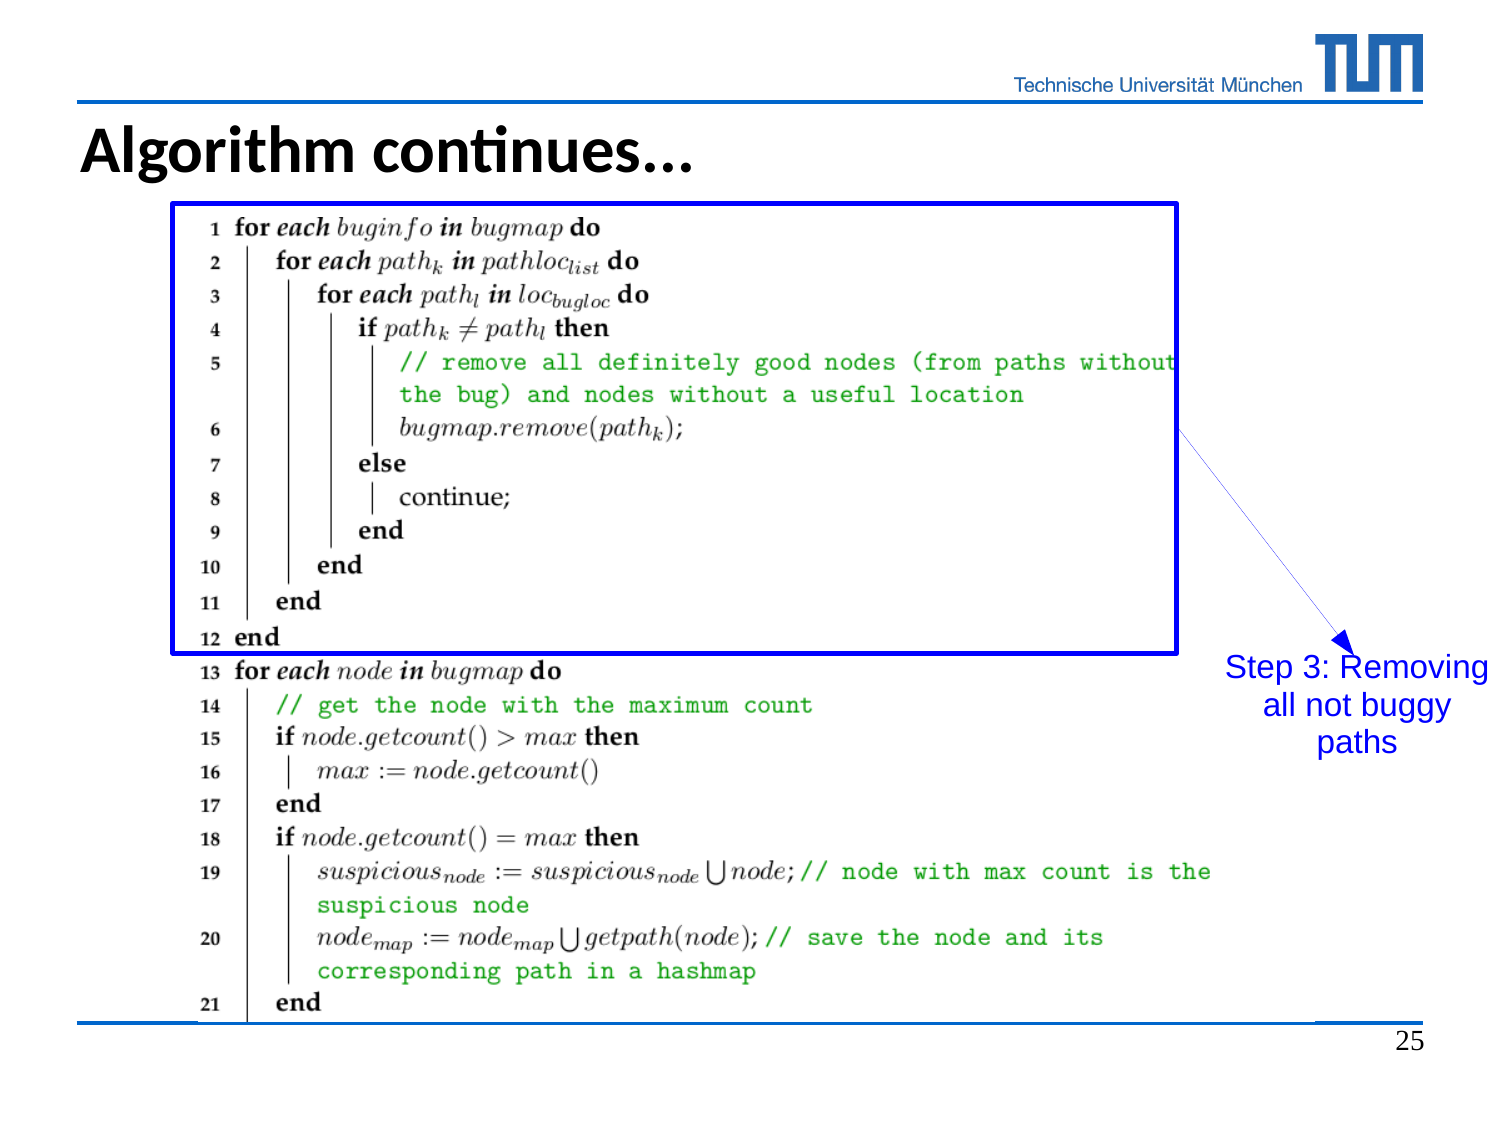

# Algorithm continues...
Step 3: Removing all not buggy paths
25